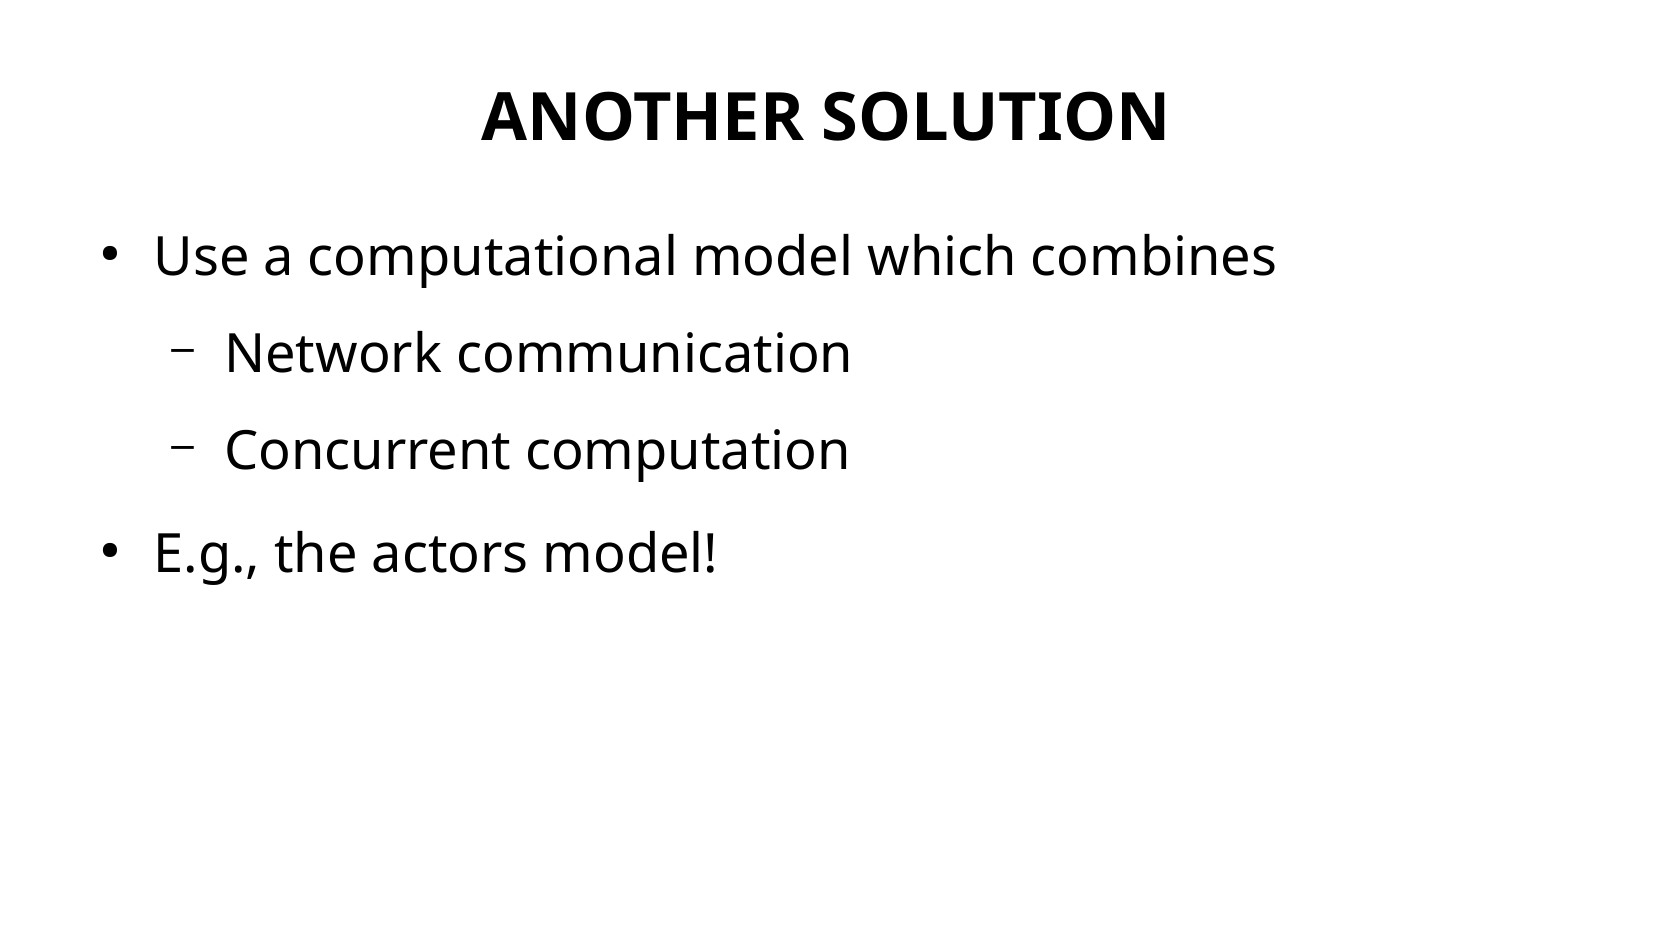

# ANOTHER SOLUTION
Use a computational model which combines
Network communication
Concurrent computation
E.g., the actors model!